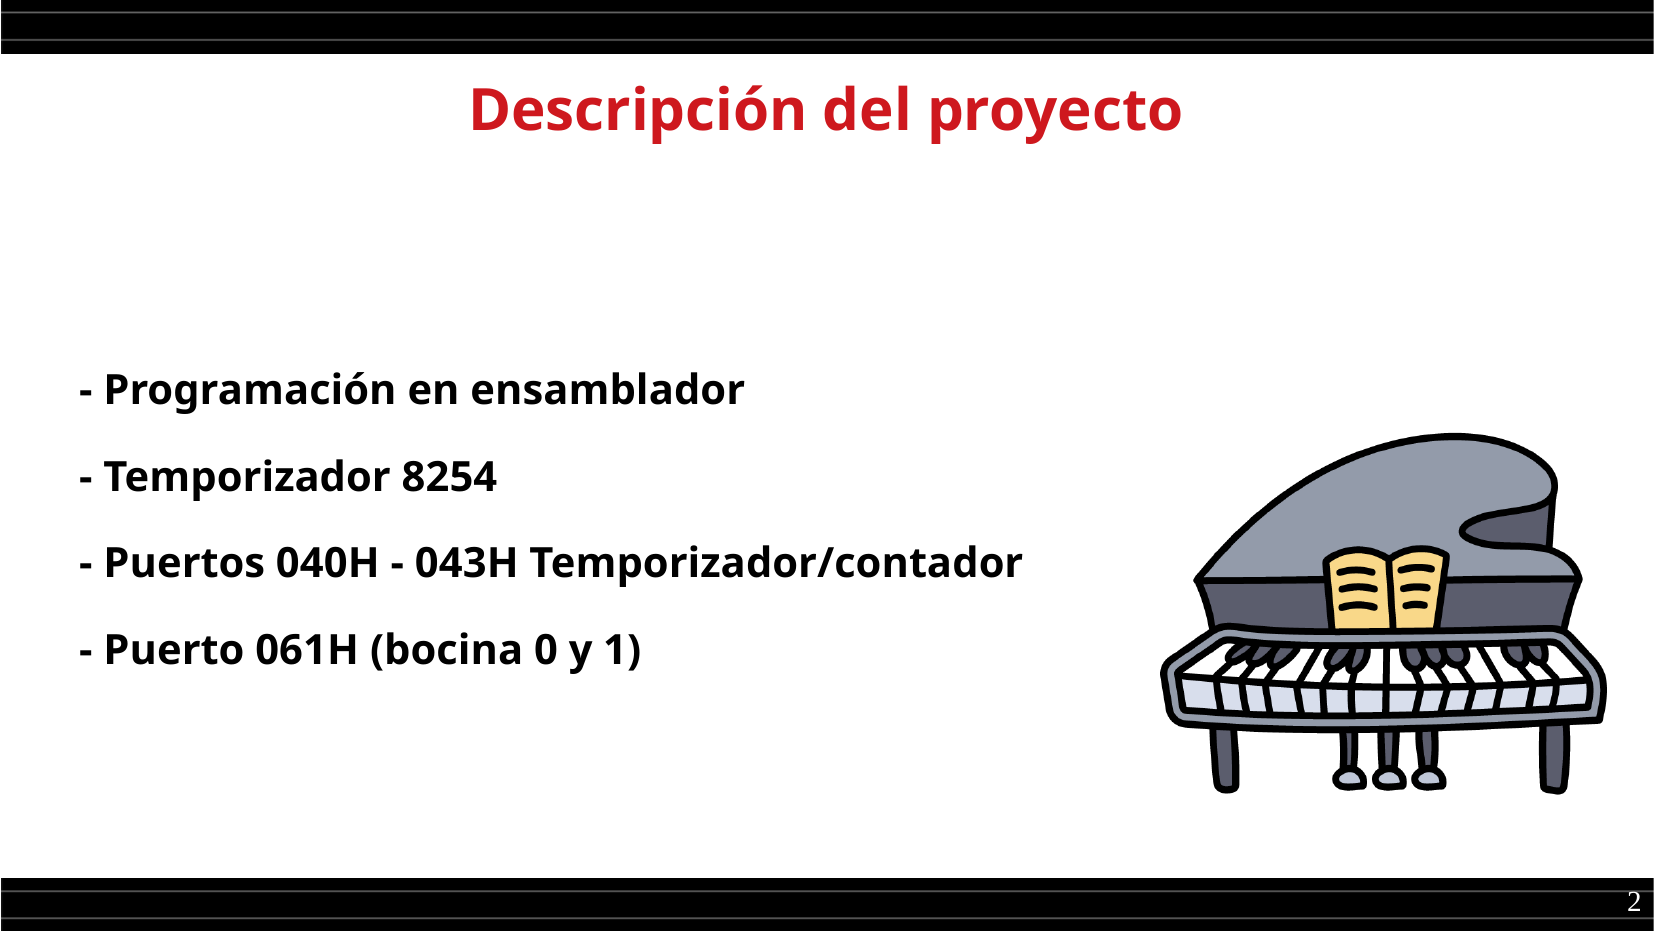

# Descripción del proyecto
- Programación en ensamblador
- Temporizador 8254
- Puertos 040H - 043H Temporizador/contador
- Puerto 061H (bocina 0 y 1)